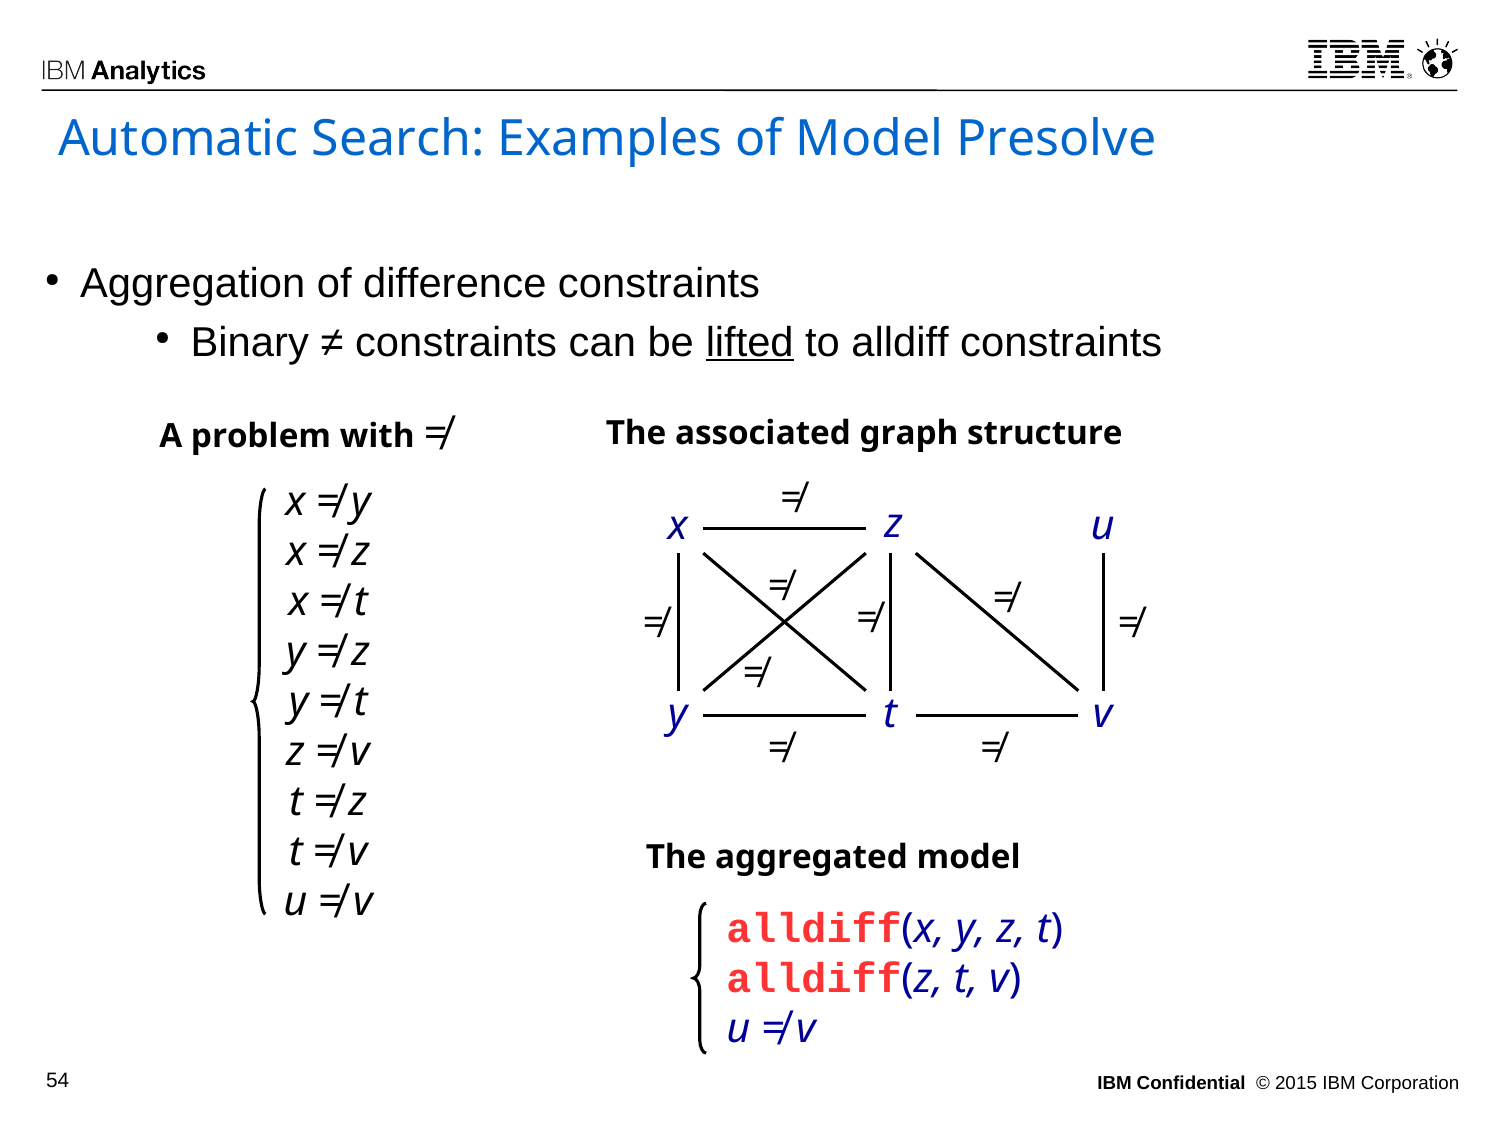

# Automatic Search: Examples of Model Presolve
Aggregation of difference constraints
Binary ≠ constraints can be lifted to alldiff constraints
 A problem with ≠
 The associated graph structure
≠
z
x
u
≠
≠
≠
≠
≠
≠
y
t
v
≠
≠
x ≠ y
x ≠ z
x ≠ t
y ≠ z
y ≠ t
z ≠ v
t ≠ z
t ≠ v
u ≠ v
 The aggregated model
alldiff(x, y, z, t)
alldiff(z, t, v)
u ≠ v